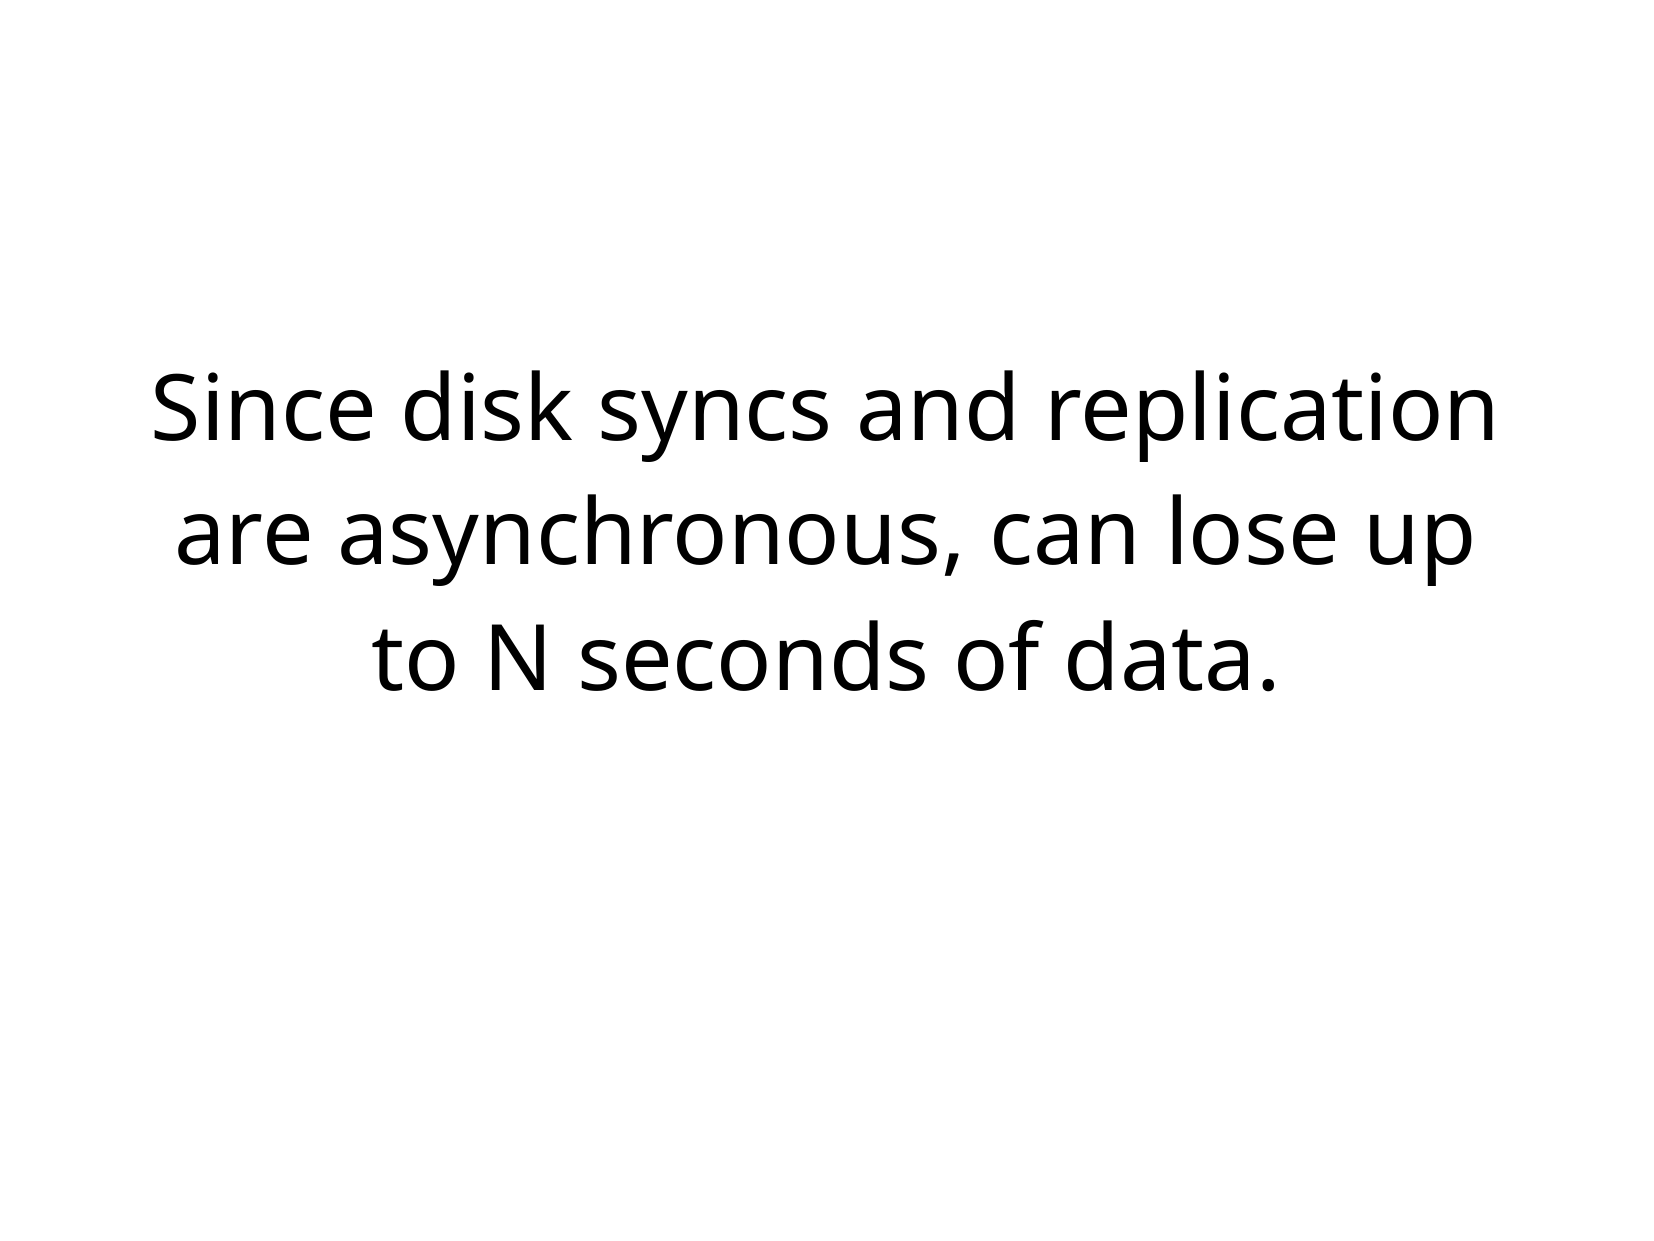

# Since disk syncs and replication
are asynchronous, can lose up
to N seconds of data.